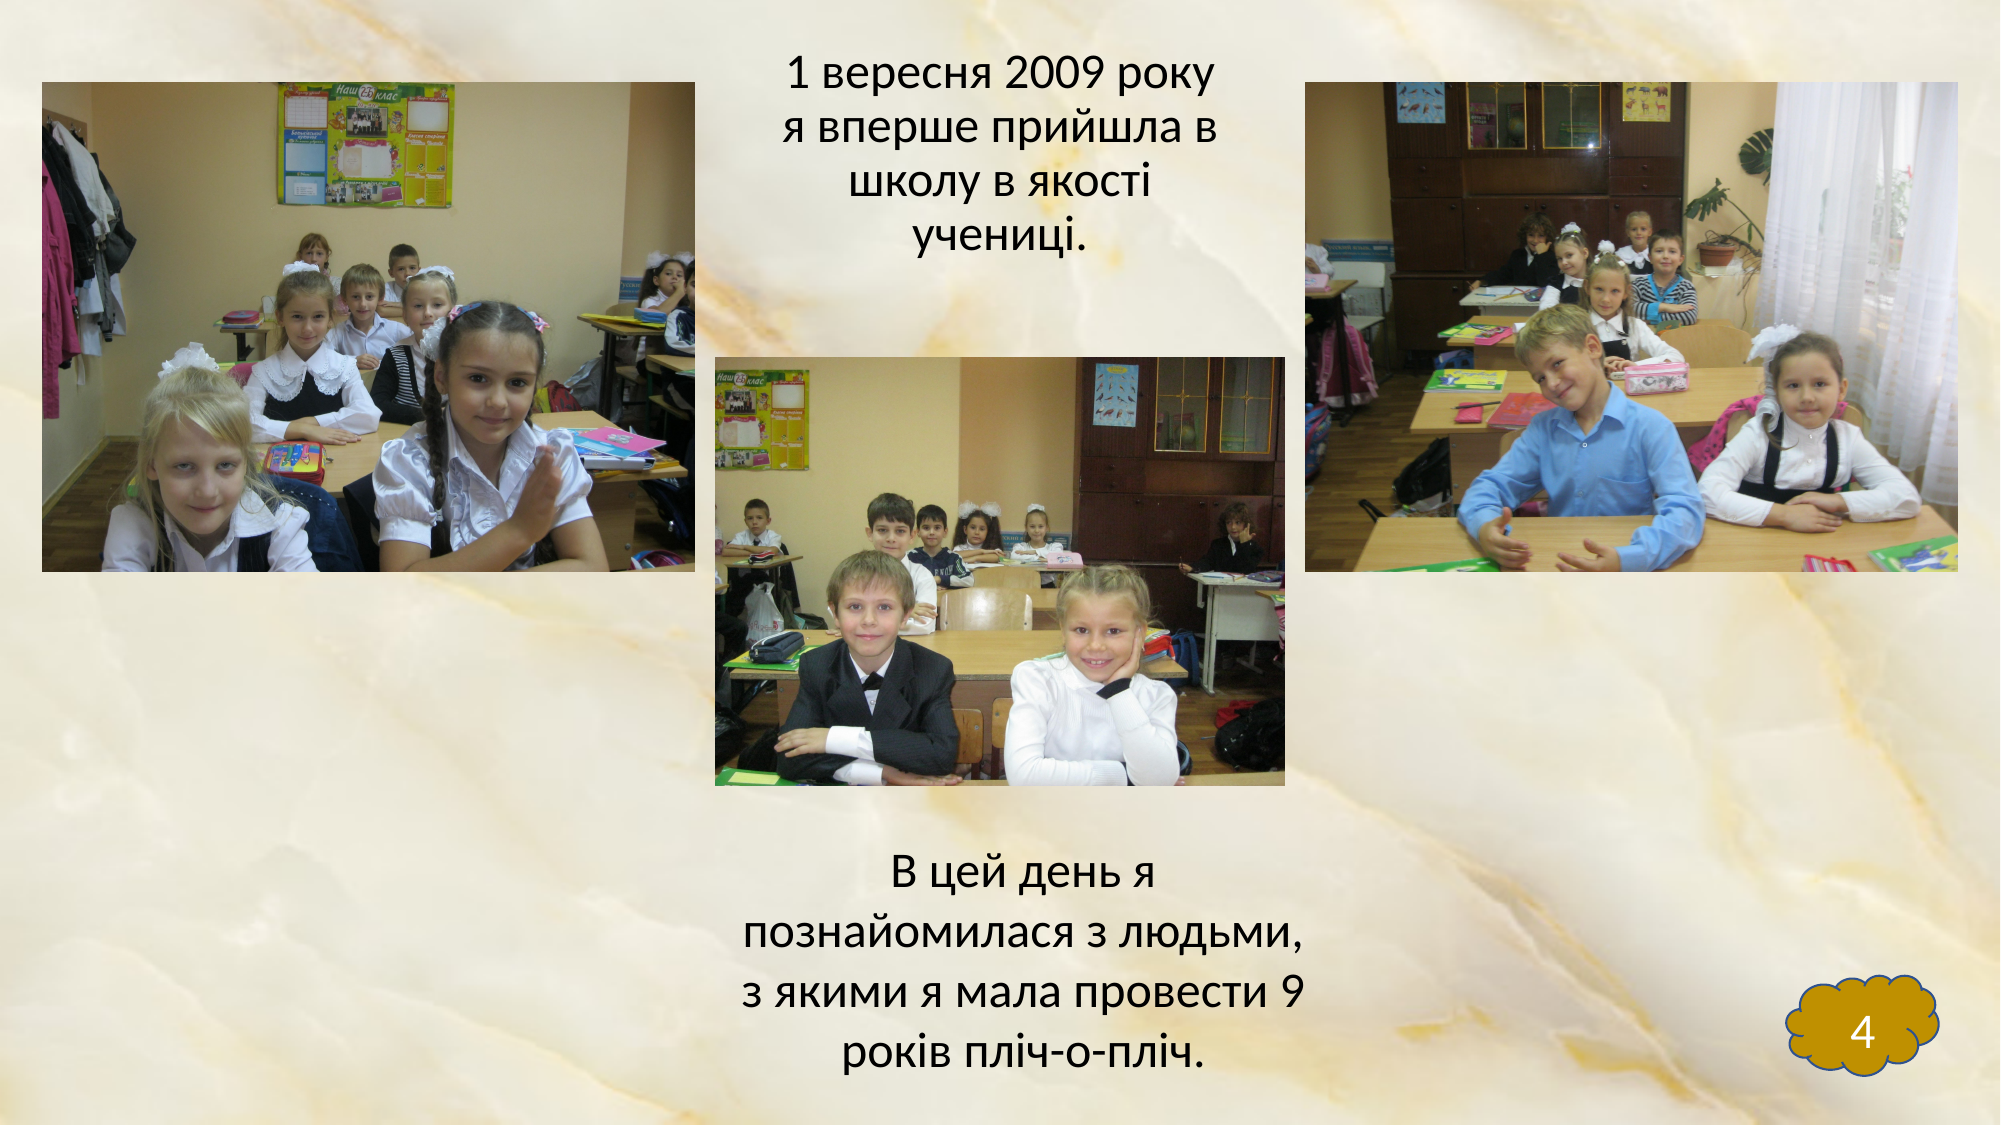

# 1 вересня 2009 року я вперше прийшла в школу в якості учениці.
В цей день я познайомилася з людьми, з якими я мала провести 9 років пліч-о-пліч.
 4